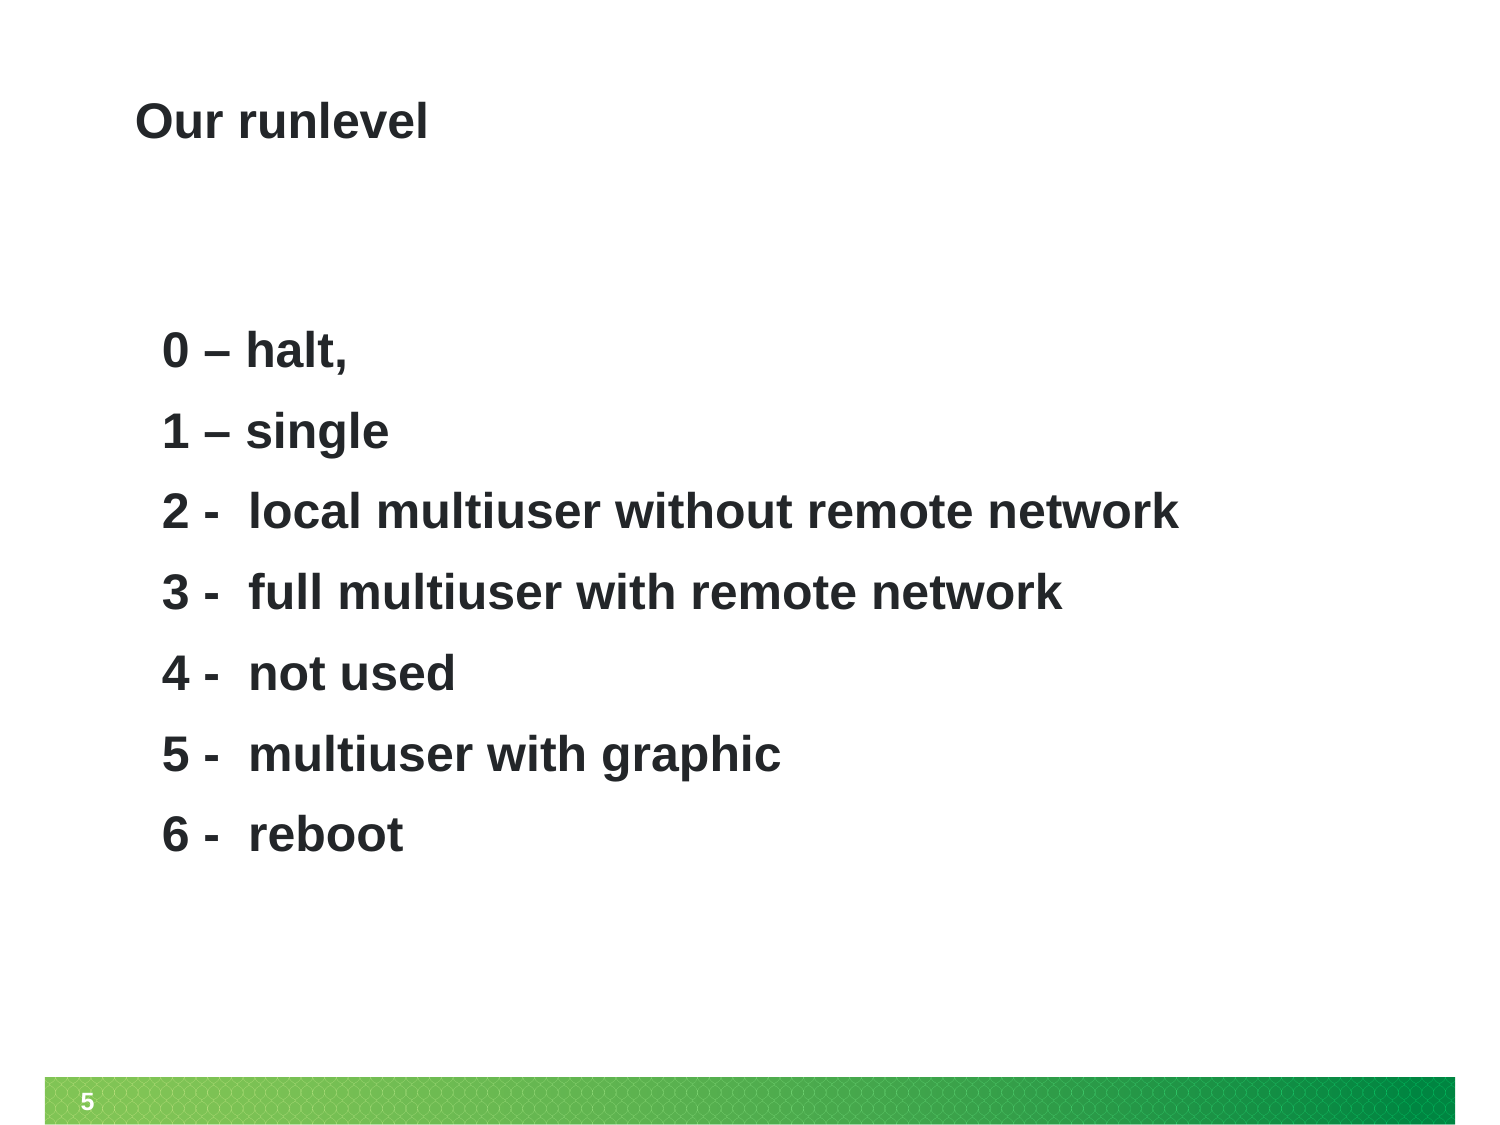

# Our runlevel
 0 – halt,
 1 – single
 2 - local multiuser without remote network
 3 - full multiuser with remote network
 4 - not used
 5 - multiuser with graphic
 6 - reboot